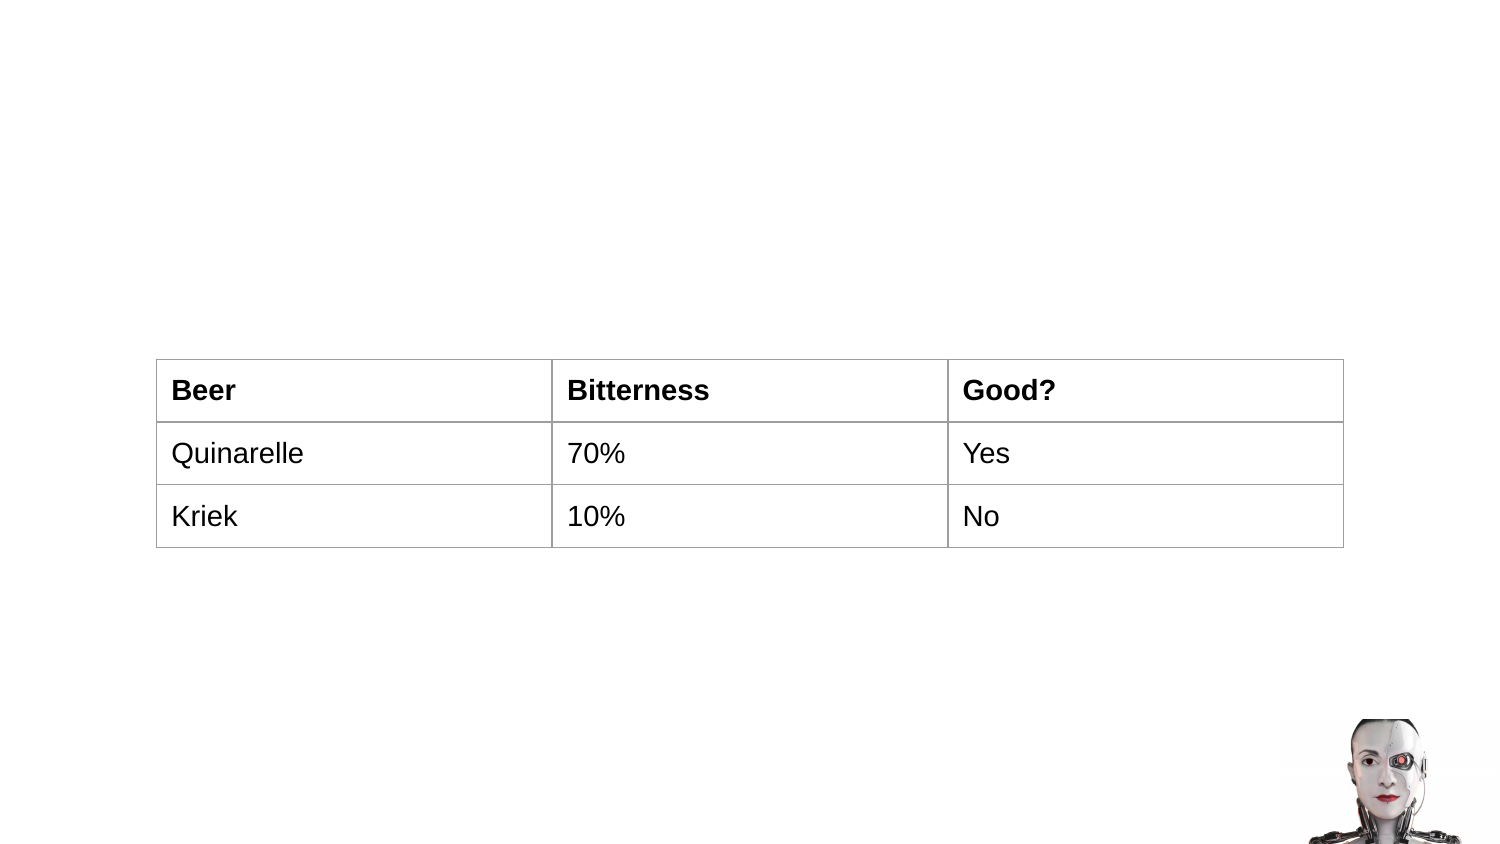

| Beer | Bitterness | Good? |
| --- | --- | --- |
| Quinarelle | 70% | Yes |
| Kriek | 10% | No |